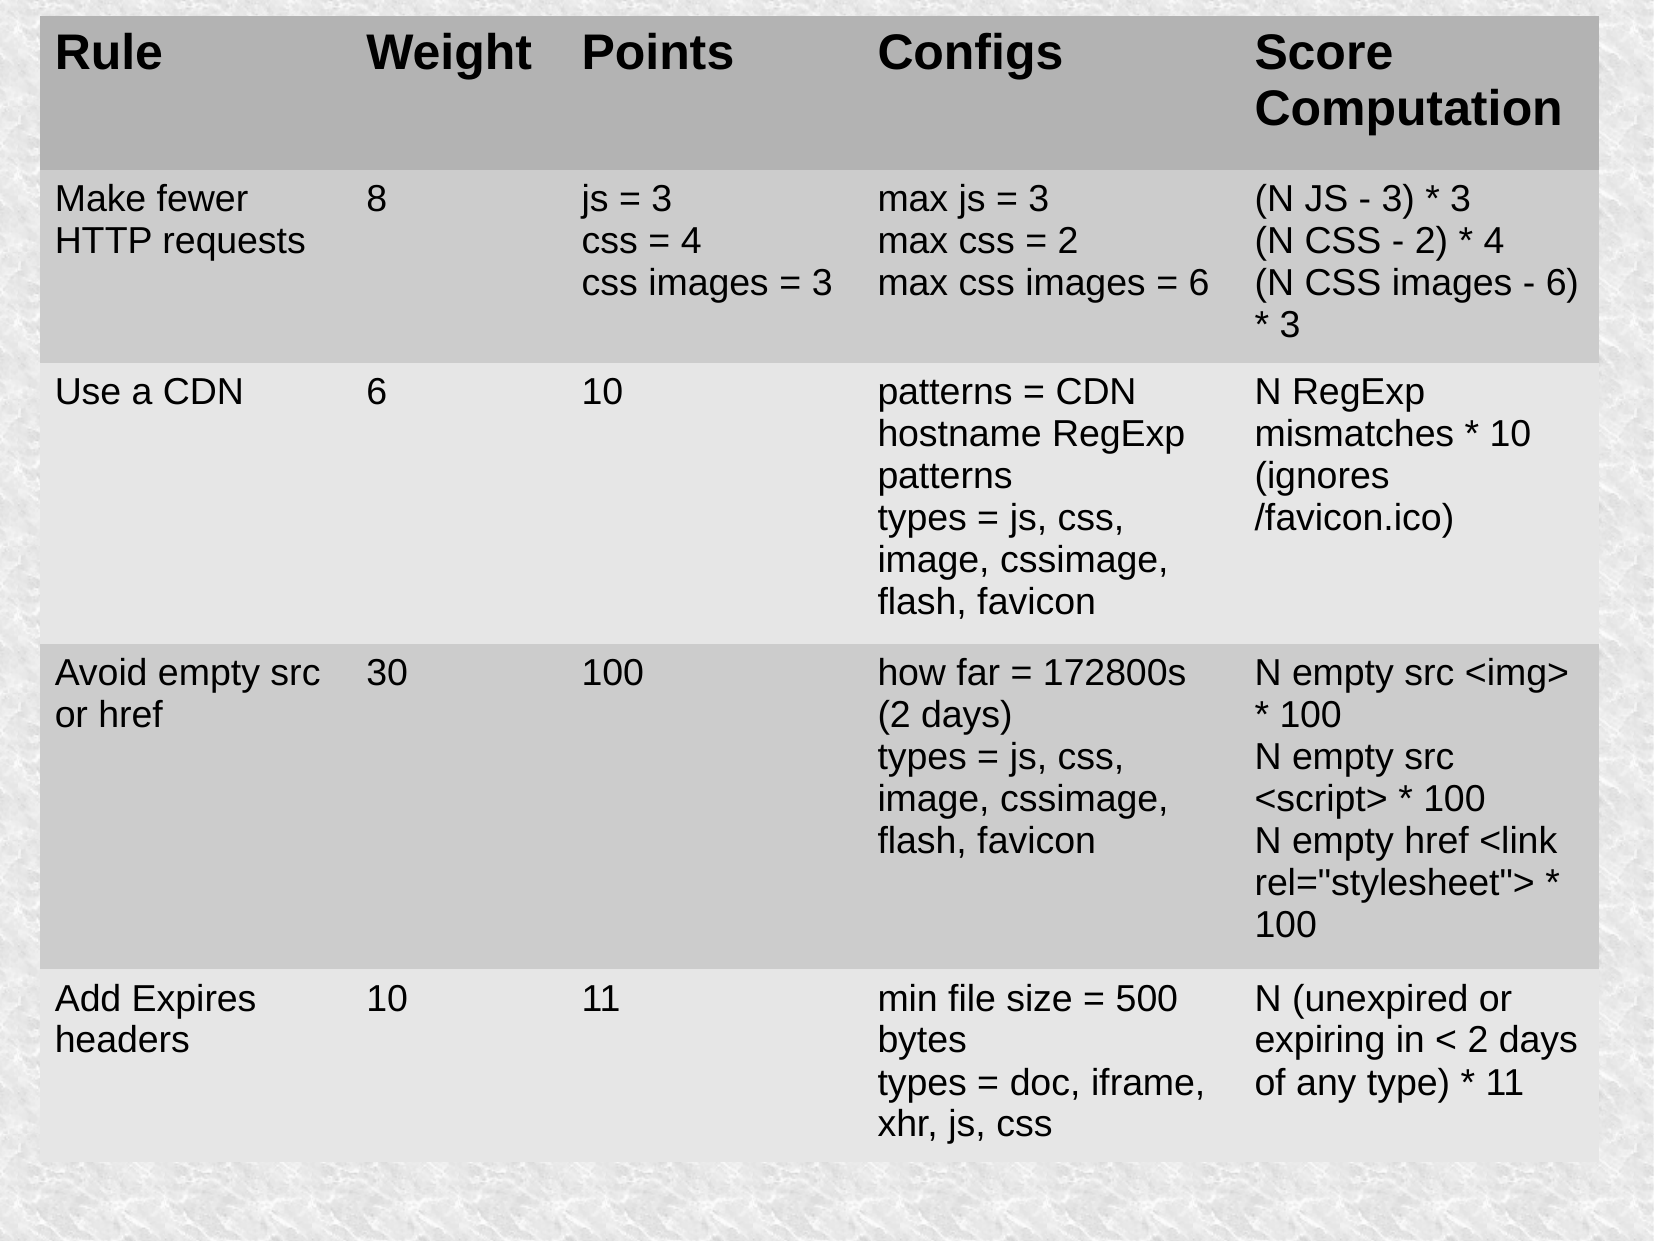

| Rule | Weight | Points | Configs | Score Computation |
| --- | --- | --- | --- | --- |
| Make fewer HTTP requests | 8 | js = 3 css = 4 css images = 3 | max js = 3 max css = 2 max css images = 6 | (N JS - 3) \* 3 (N CSS - 2) \* 4 (N CSS images - 6) \* 3 |
| Use a CDN | 6 | 10 | patterns = CDN hostname RegExp patterns types = js, css, image, cssimage, flash, favicon | N RegExp mismatches \* 10 (ignores /favicon.ico) |
| Avoid empty src or href | 30 | 100 | how far = 172800s (2 days) types = js, css, image, cssimage, flash, favicon | N empty src <img> \* 100 N empty src <script> \* 100 N empty href <link rel="stylesheet"> \* 100 |
| Add Expires headers | 10 | 11 | min file size = 500 bytes types = doc, iframe, xhr, js, css | N (unexpired or expiring in < 2 days of any type) \* 11 |